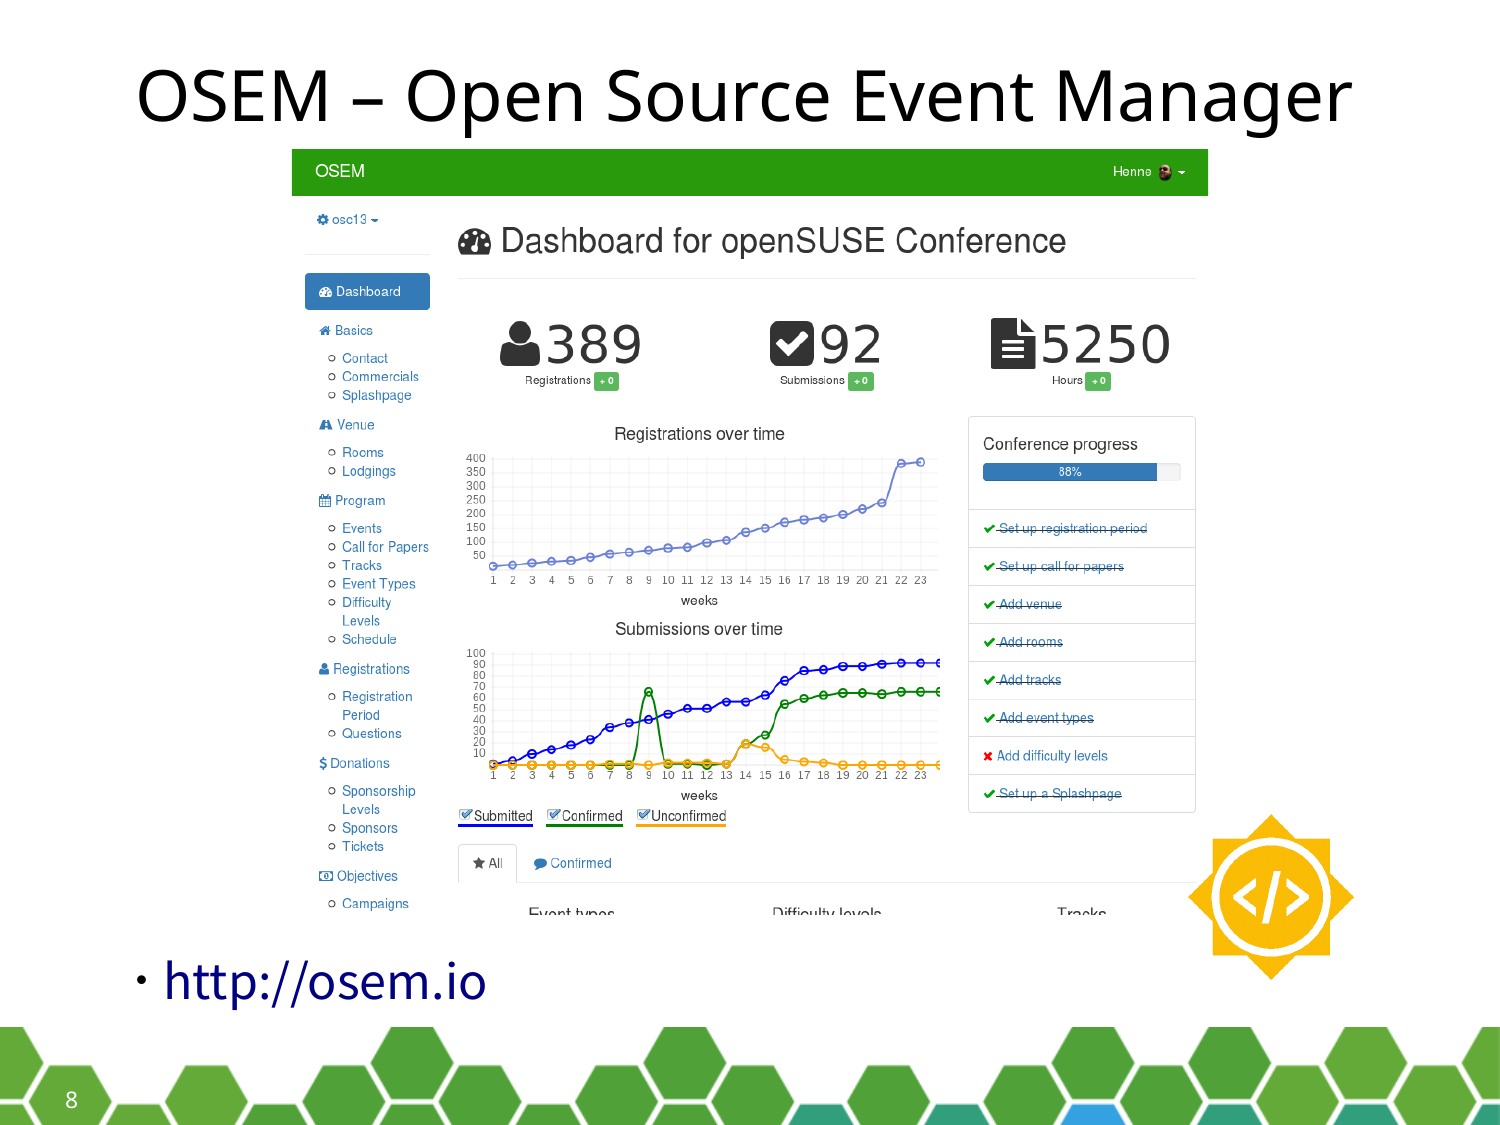

# OSEM – Open Source Event Manager
http://osem.io